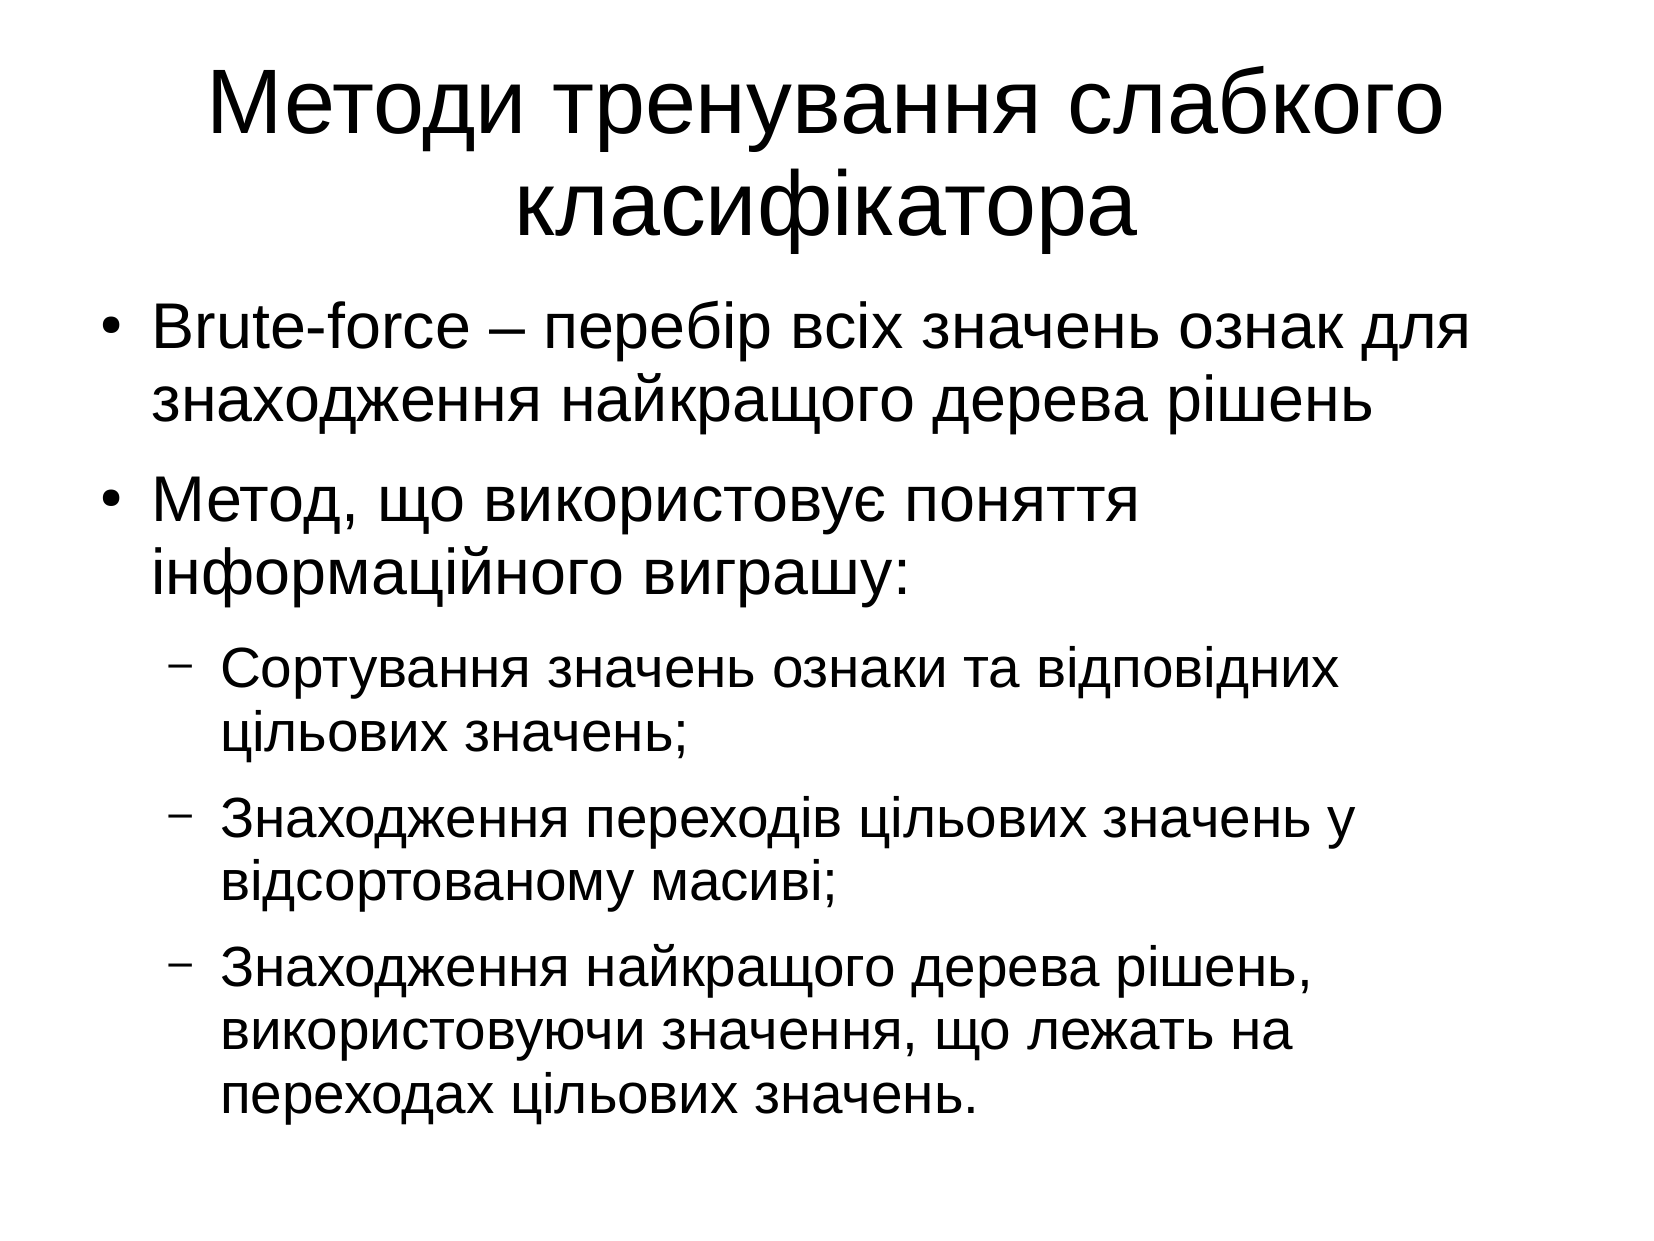

# Методи тренування слабкого класифікатора
Brute-force – перебір всіх значень ознак для знаходження найкращого дерева рішень
Метод, що використовує поняття інформаційного виграшу:
Сортування значень ознаки та відповідних цільових значень;
Знаходження переходів цільових значень у відсортованому масиві;
Знаходження найкращого дерева рішень, використовуючи значення, що лежать на переходах цільових значень.